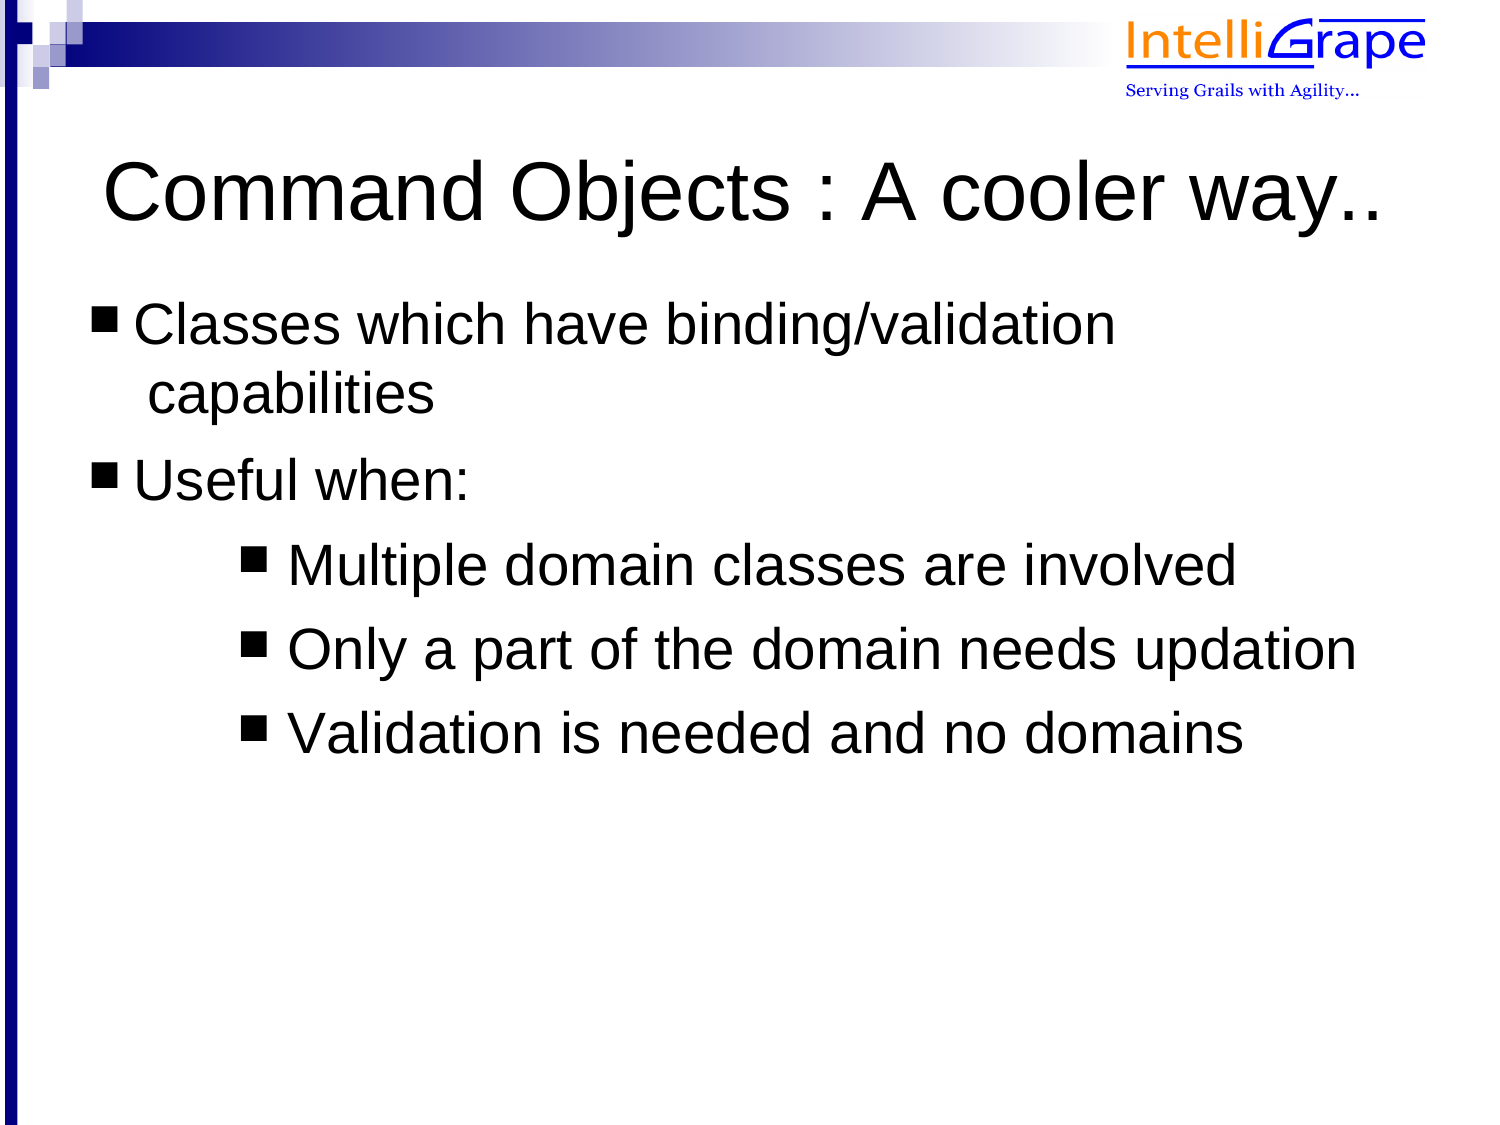

# Command Objects : A cooler way..
 Classes which have binding/validation capabilities
 Useful when:
Multiple domain classes are involved
Only a part of the domain needs updation
Validation is needed and no domains